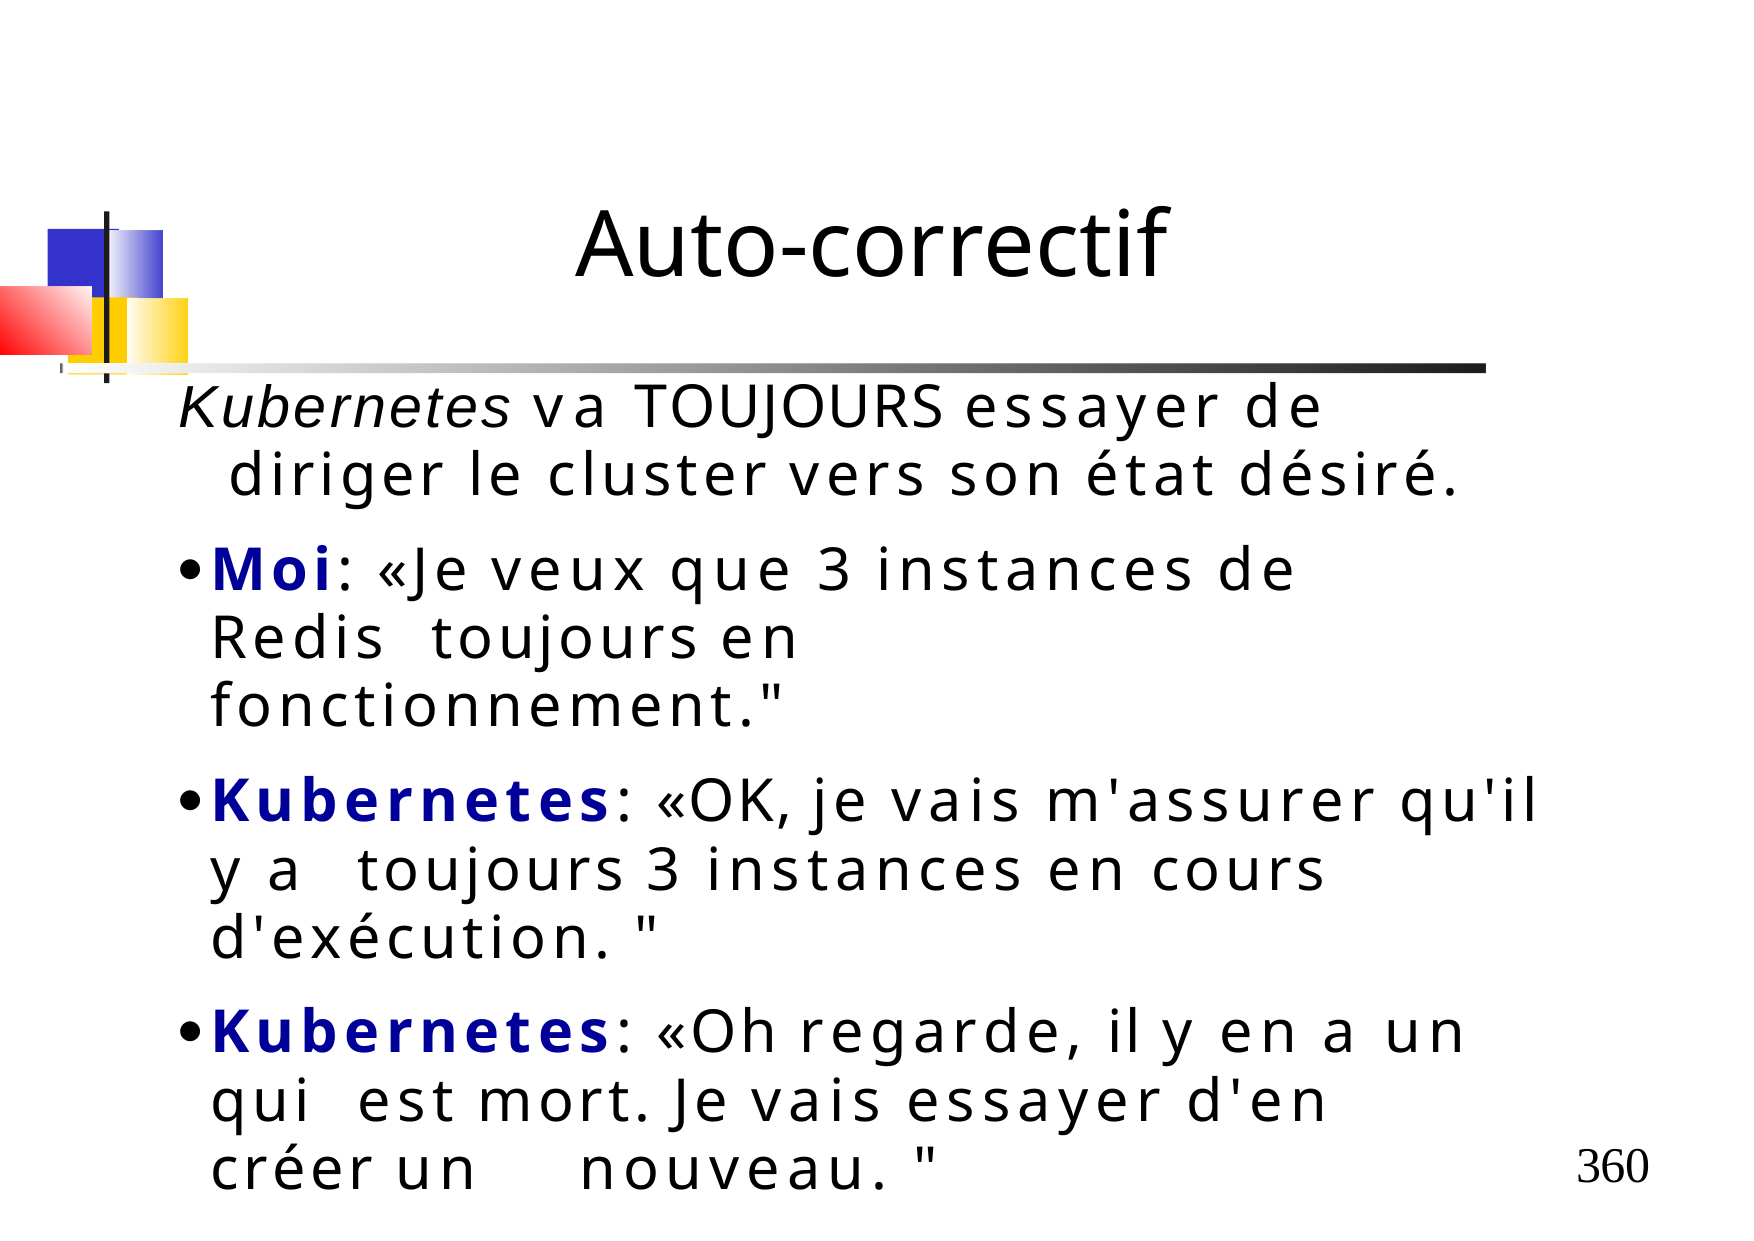

# Auto-correctif
Kubernetes va TOUJOURS essayer de diriger le cluster vers son état désiré.
Moi: «Je veux que 3 instances de Redis 	toujours en fonctionnement."
Kubernetes: «OK, je vais m'assurer qu'il y a 	toujours 3 instances en cours d'exécution. "
Kubernetes: «Oh regarde, il y en a un qui 	est mort. Je vais essayer d'en créer un 	nouveau. "
360